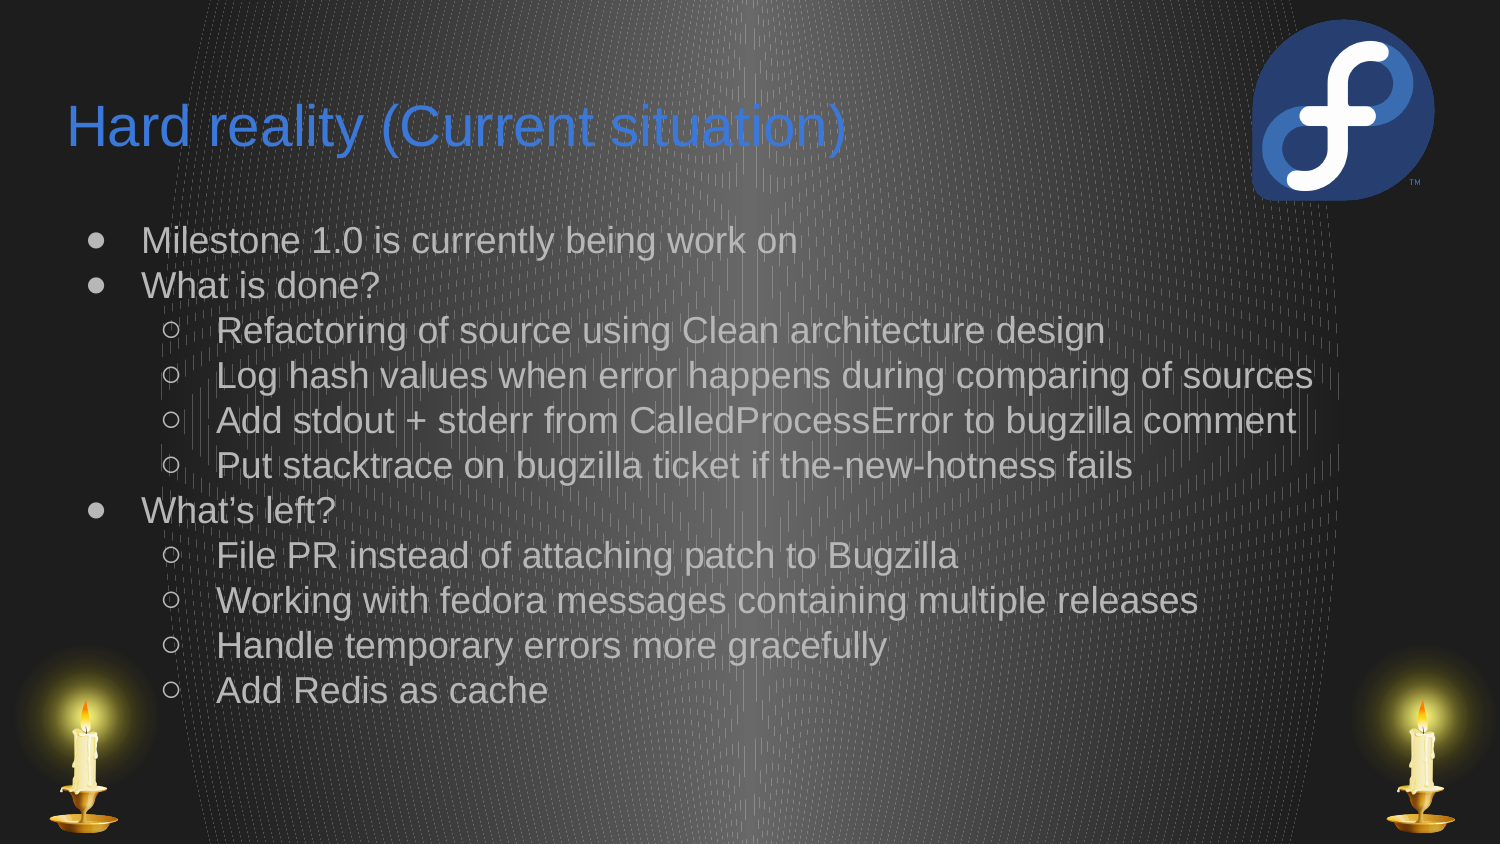

# Hard reality (Current situation)
Milestone 1.0 is currently being work on
What is done?
Refactoring of source using Clean architecture design
Log hash values when error happens during comparing of sources
Add stdout + stderr from CalledProcessError to bugzilla comment
Put stacktrace on bugzilla ticket if the-new-hotness fails
What’s left?
File PR instead of attaching patch to Bugzilla
Working with fedora messages containing multiple releases
Handle temporary errors more gracefully
Add Redis as cache